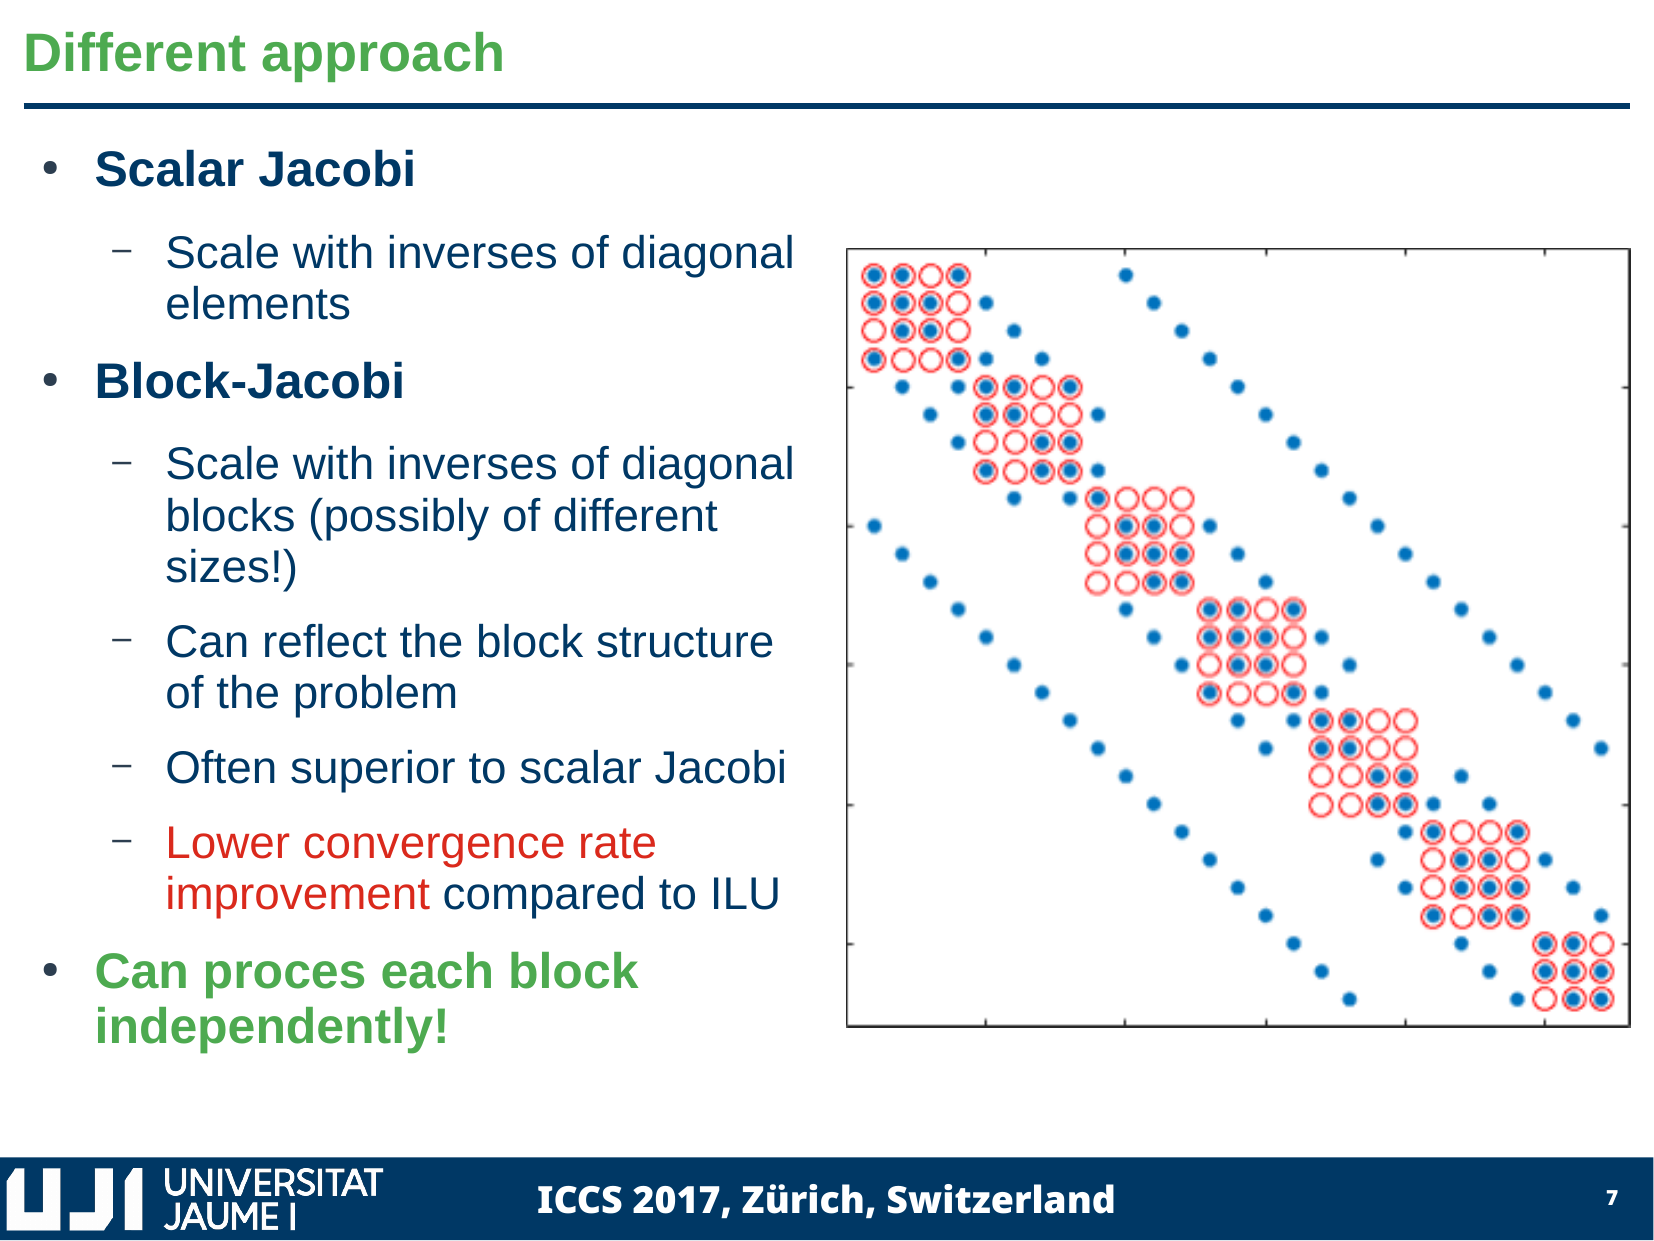

# Different approach
Scalar Jacobi
Scale with inverses of diagonal elements
Block-Jacobi
Scale with inverses of diagonal blocks (possibly of different sizes!)
Can reflect the block structure of the problem
Often superior to scalar Jacobi
Lower convergence rate improvement compared to ILU
Can proces each block independently!
ICCS 2017, Zürich, Switzerland
7